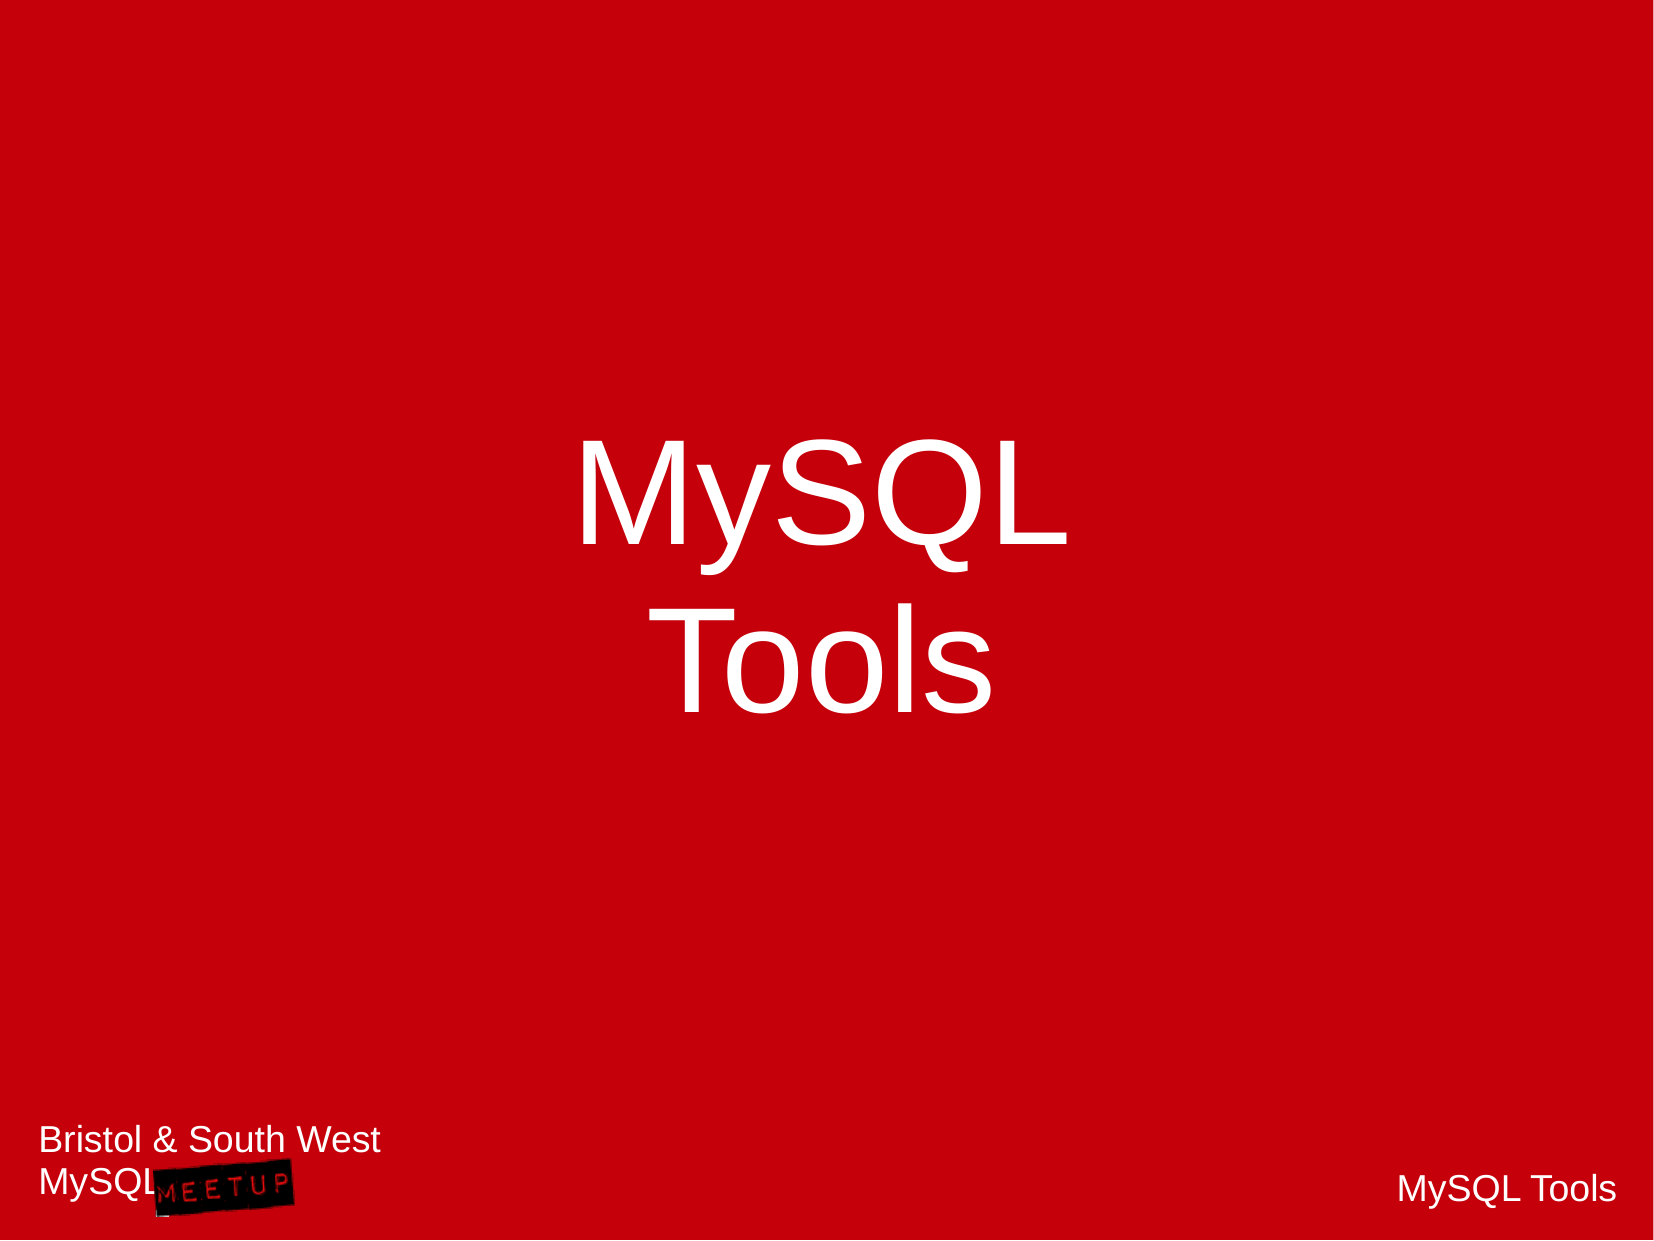

MySQL
Tools
Bristol & South West
MySQL
MySQL Tools